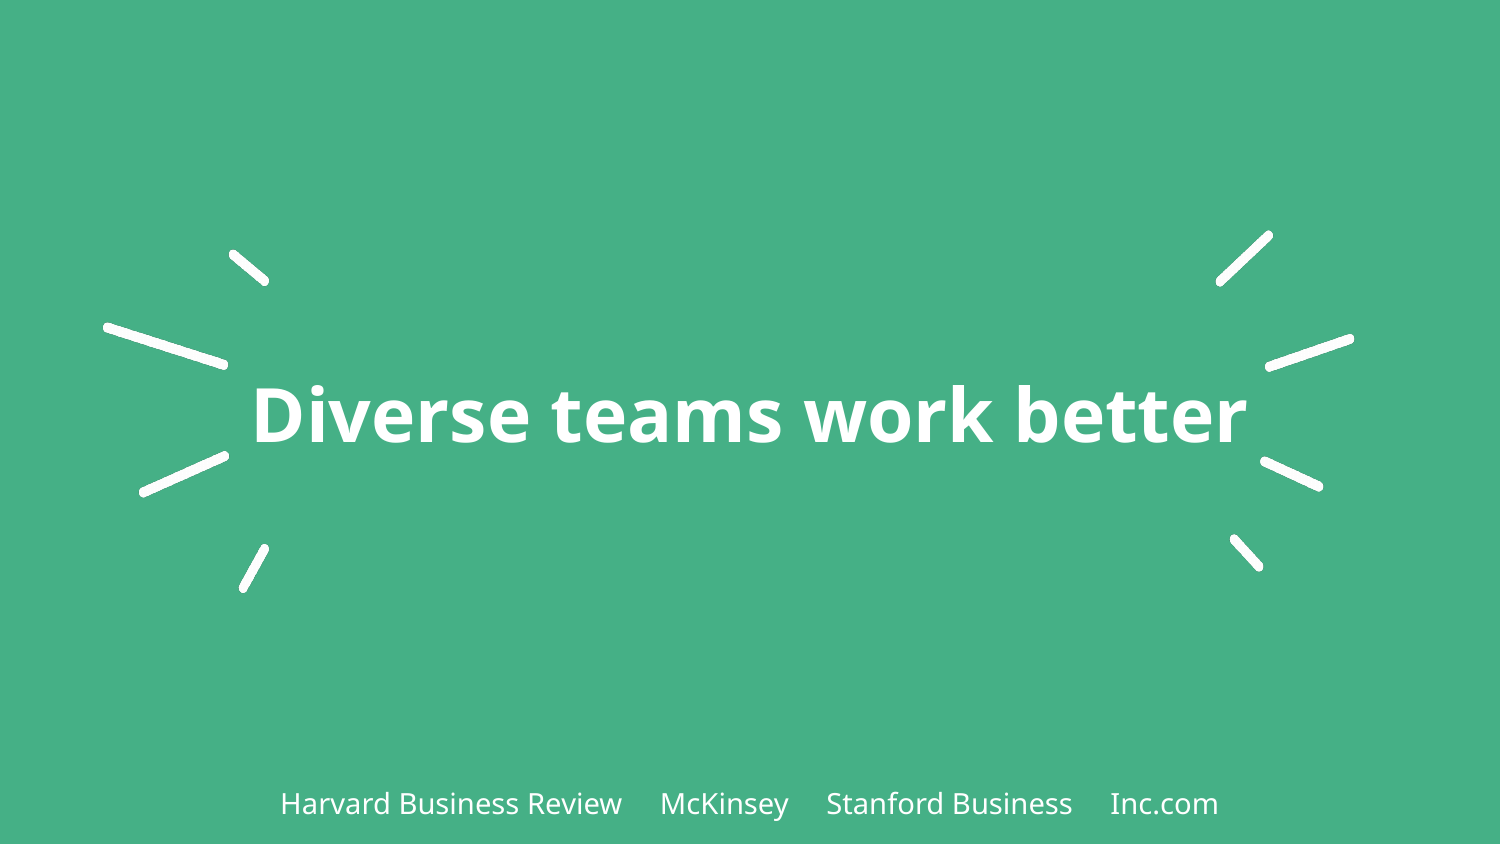

# Diverse teams work better
Harvard Business Review McKinsey Stanford Business Inc.com